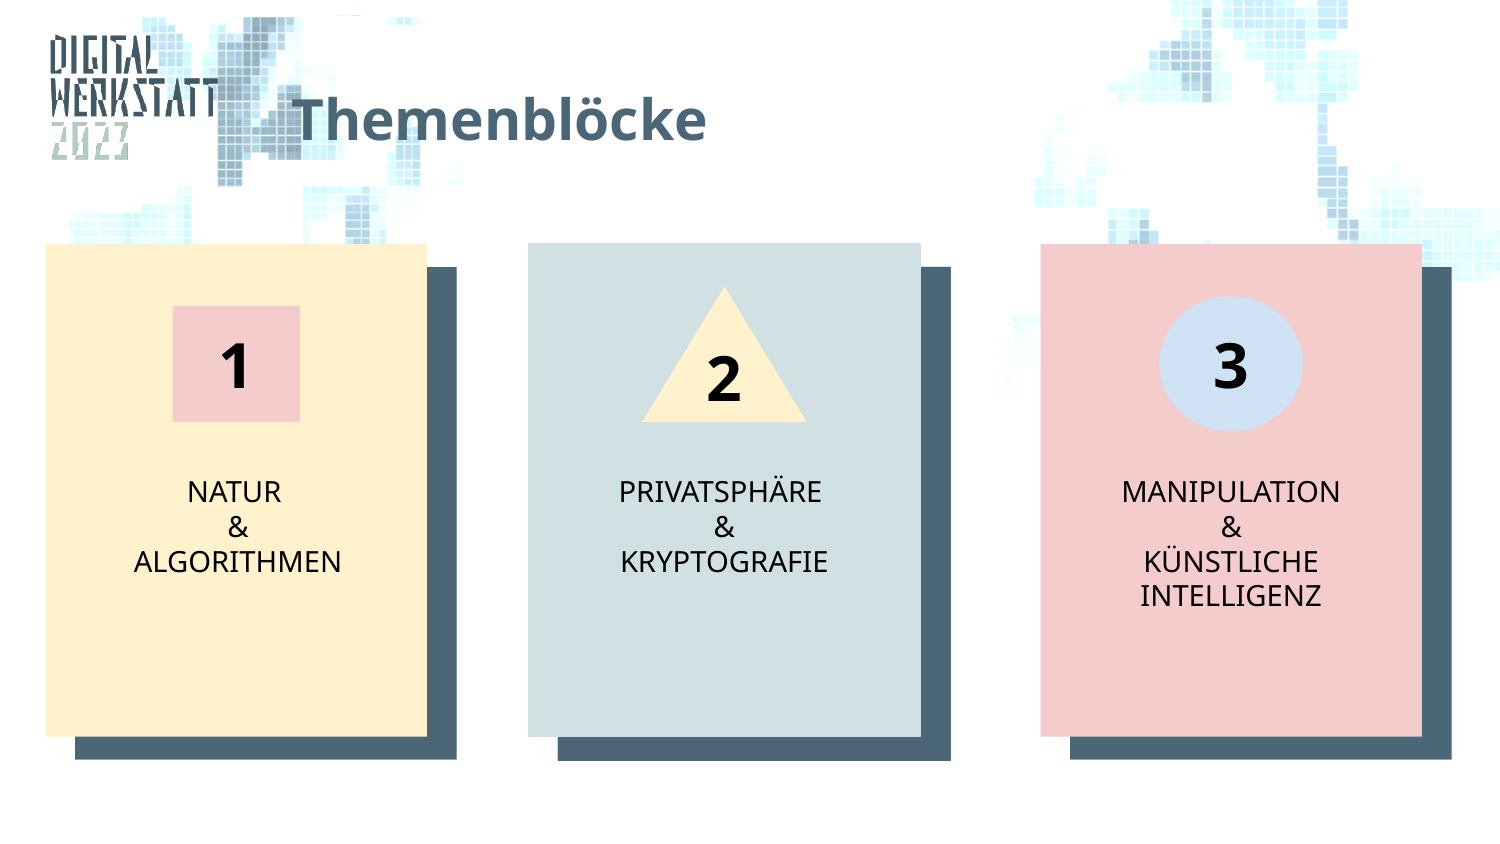

# Themenblöcke
NATUR
&
ALGORITHMEN
PRIVATSPHÄRE
&
KRYPTOGRAFIE
MANIPULATION
&
KÜNSTLICHE
INTELLIGENZ
3
1
2